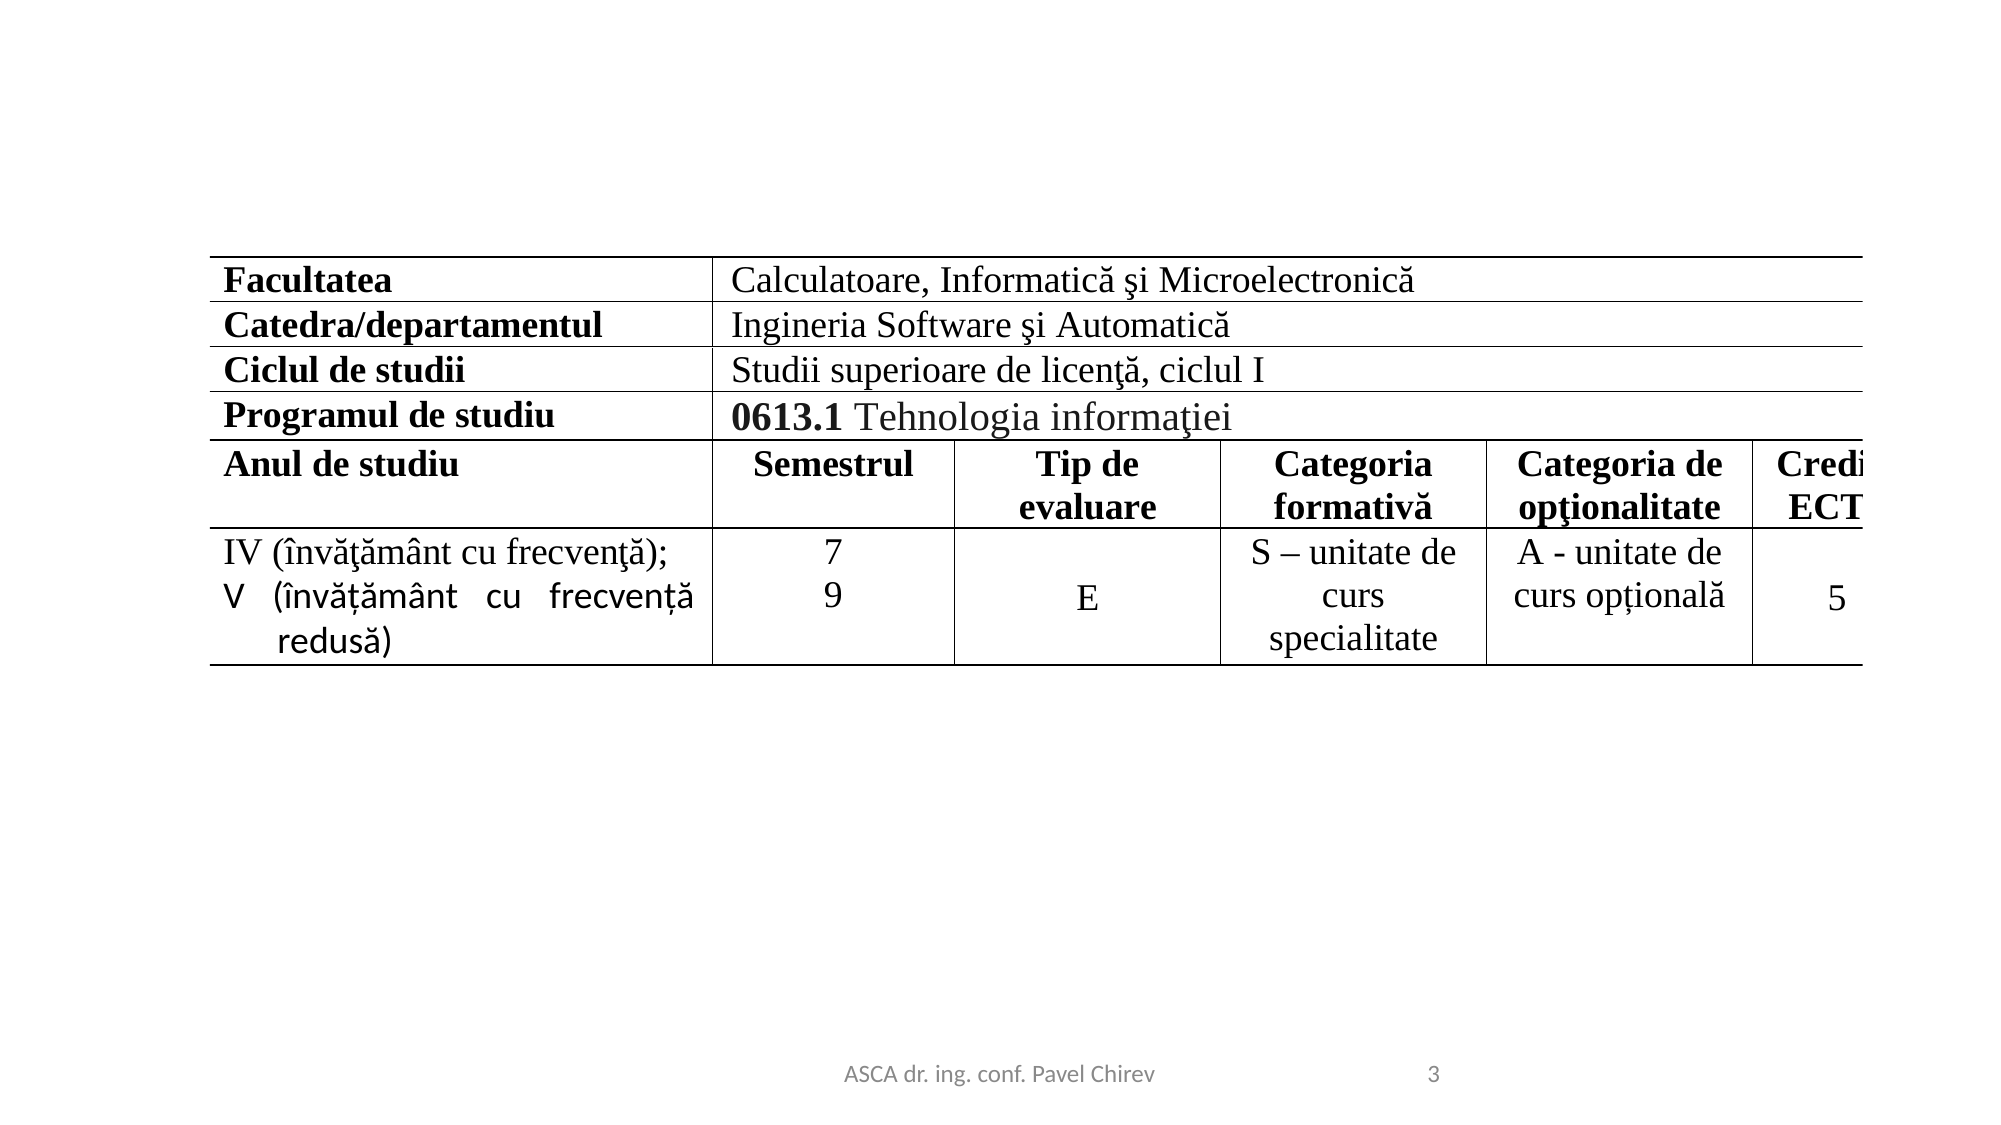

ASCA dr. ing. conf. Pavel Chirev
2